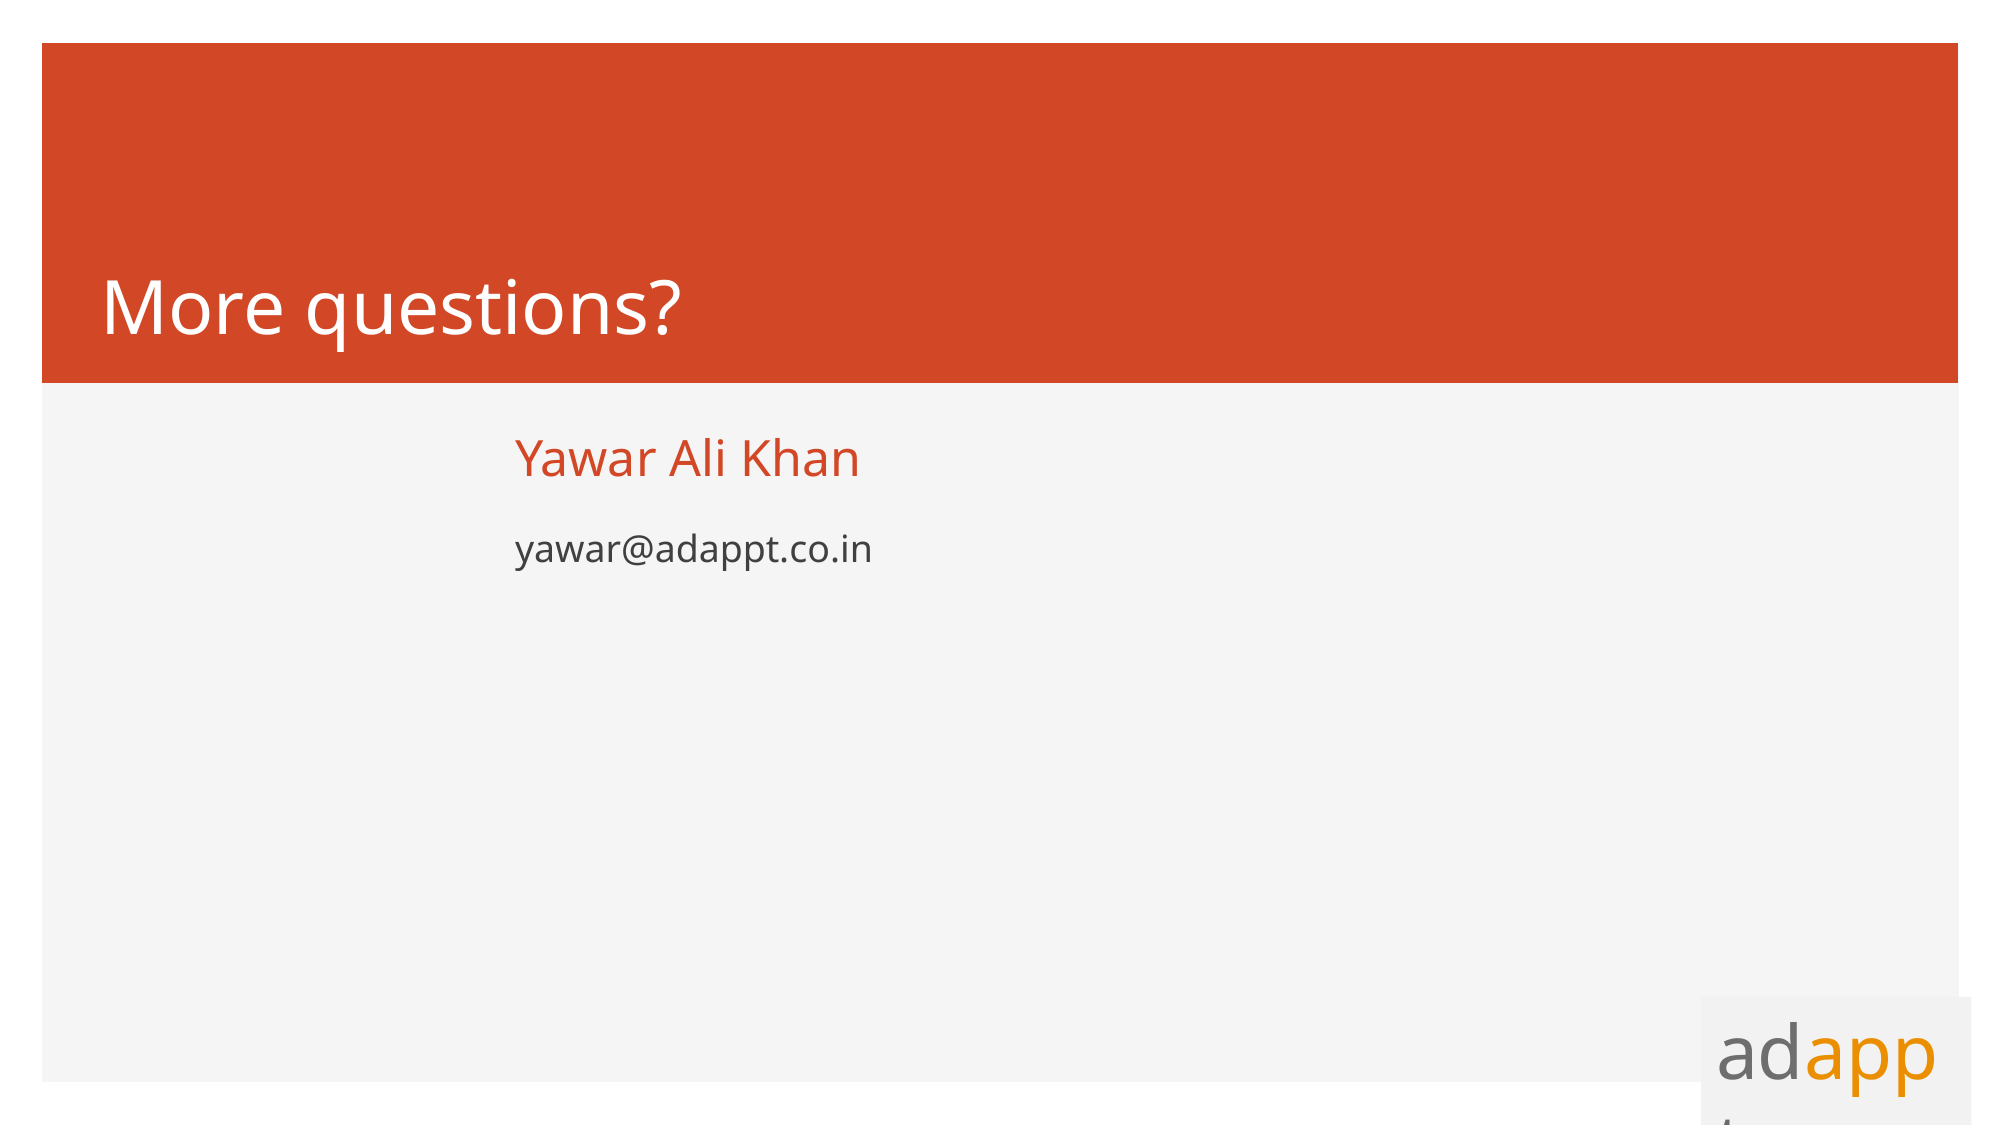

# More questions?
Yawar Ali Khan
yawar@adappt.co.in
adappt